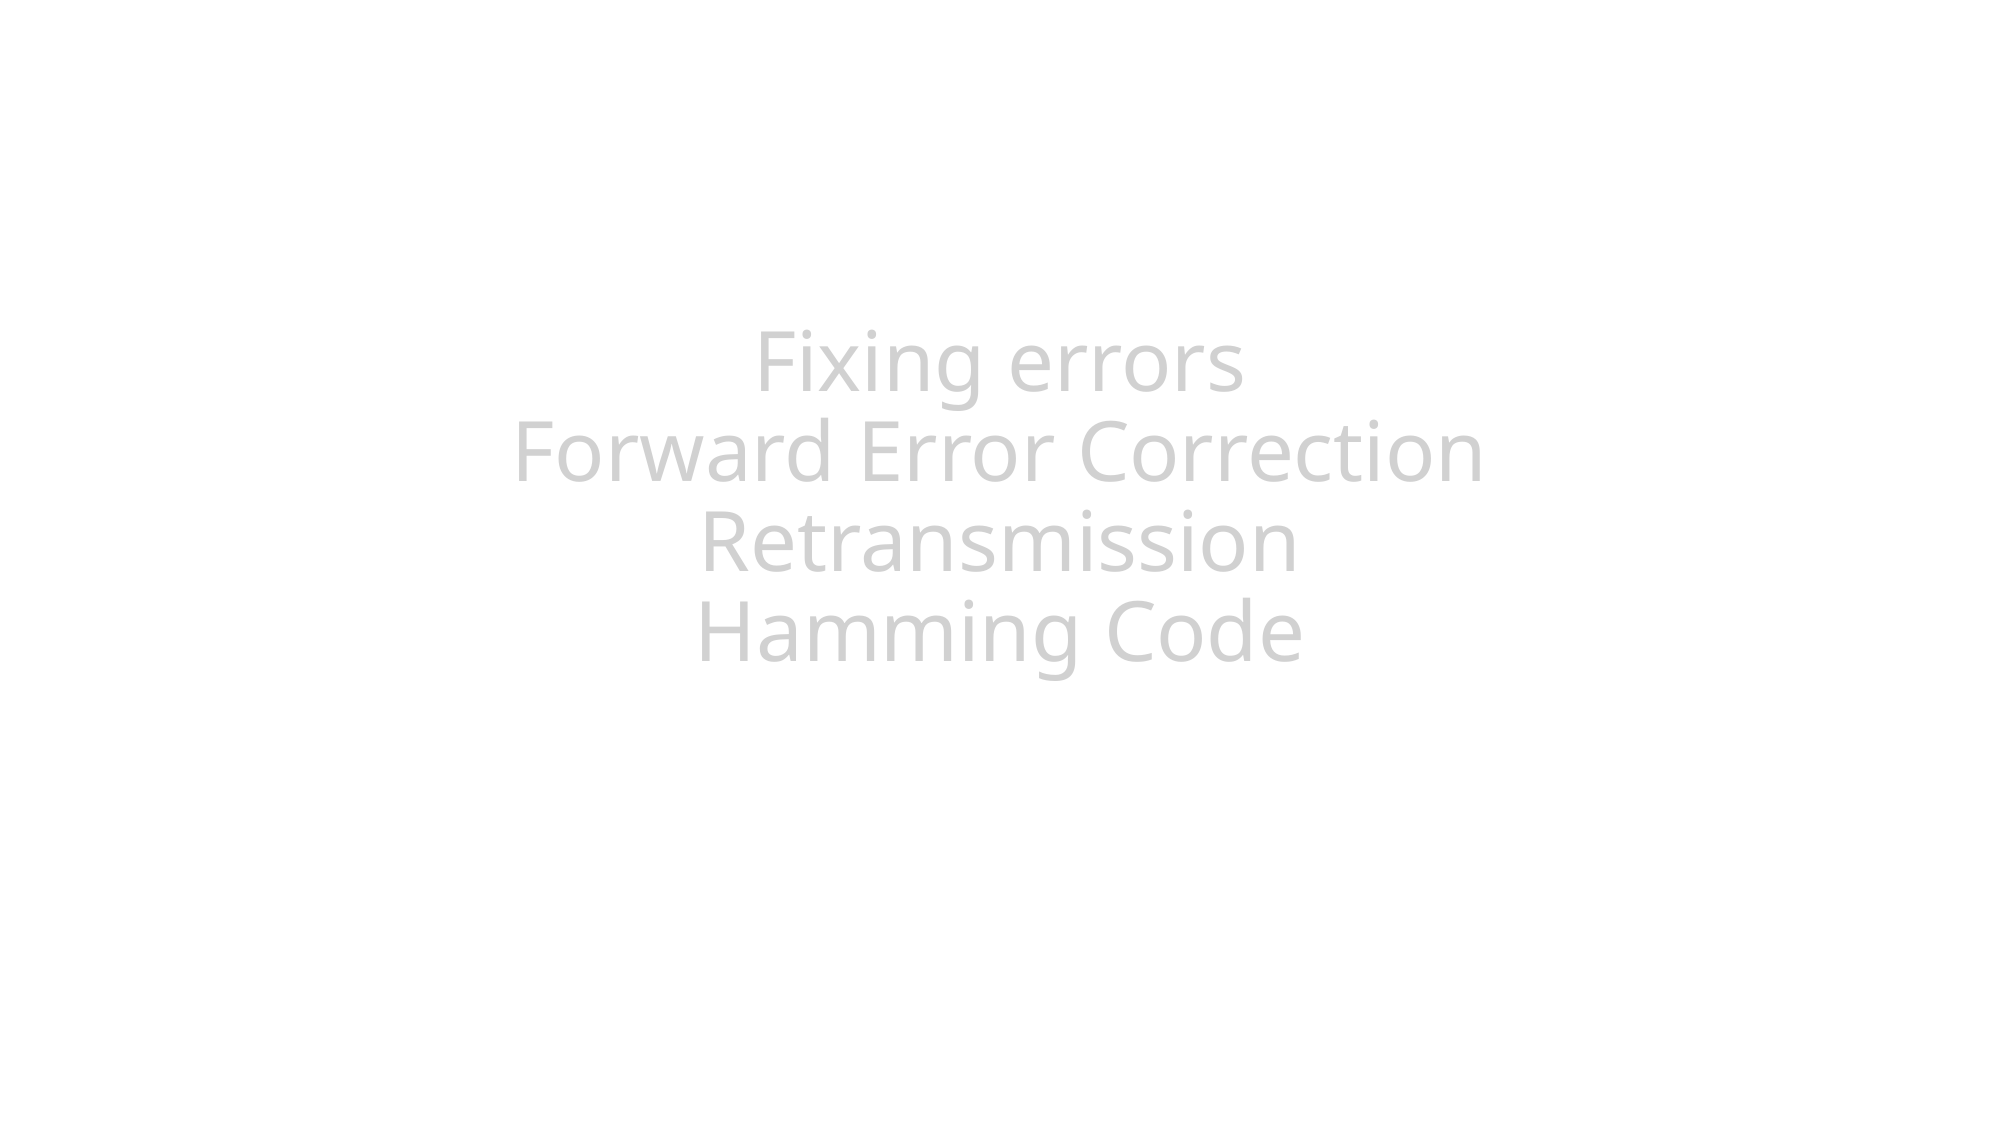

Error Correction
Fixing errors
Forward Error Correction
Retransmission
Hamming Code